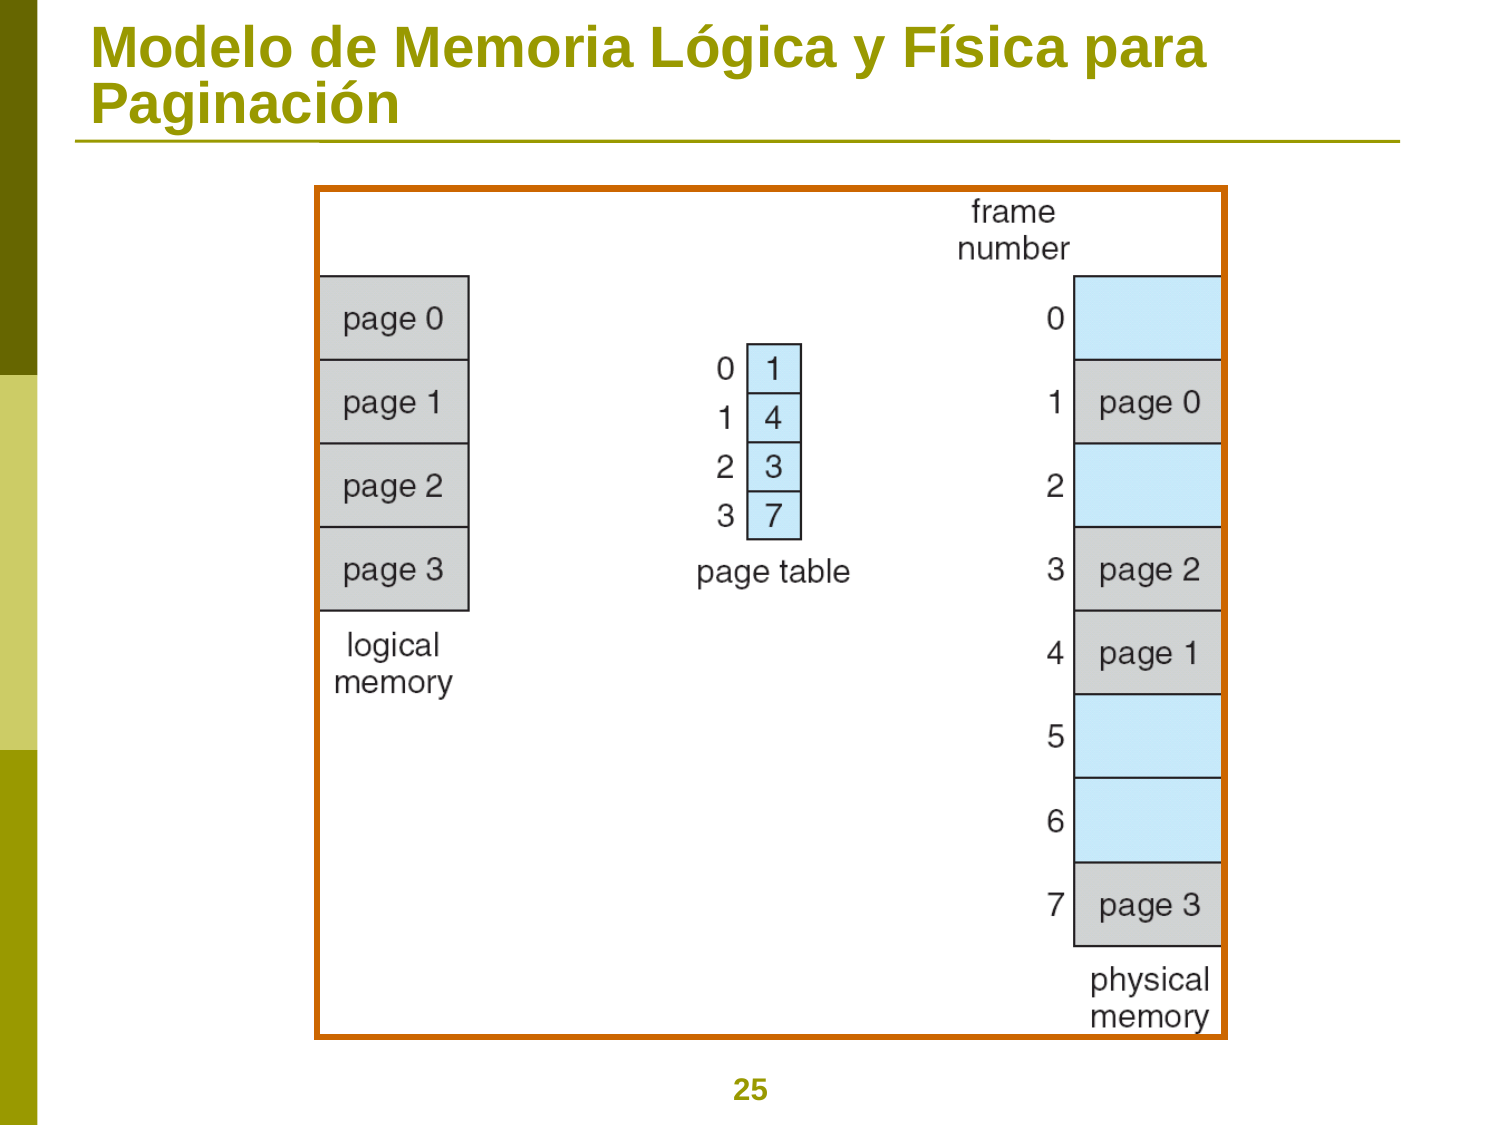

Modelo de Memoria Lógica y Física para Paginación